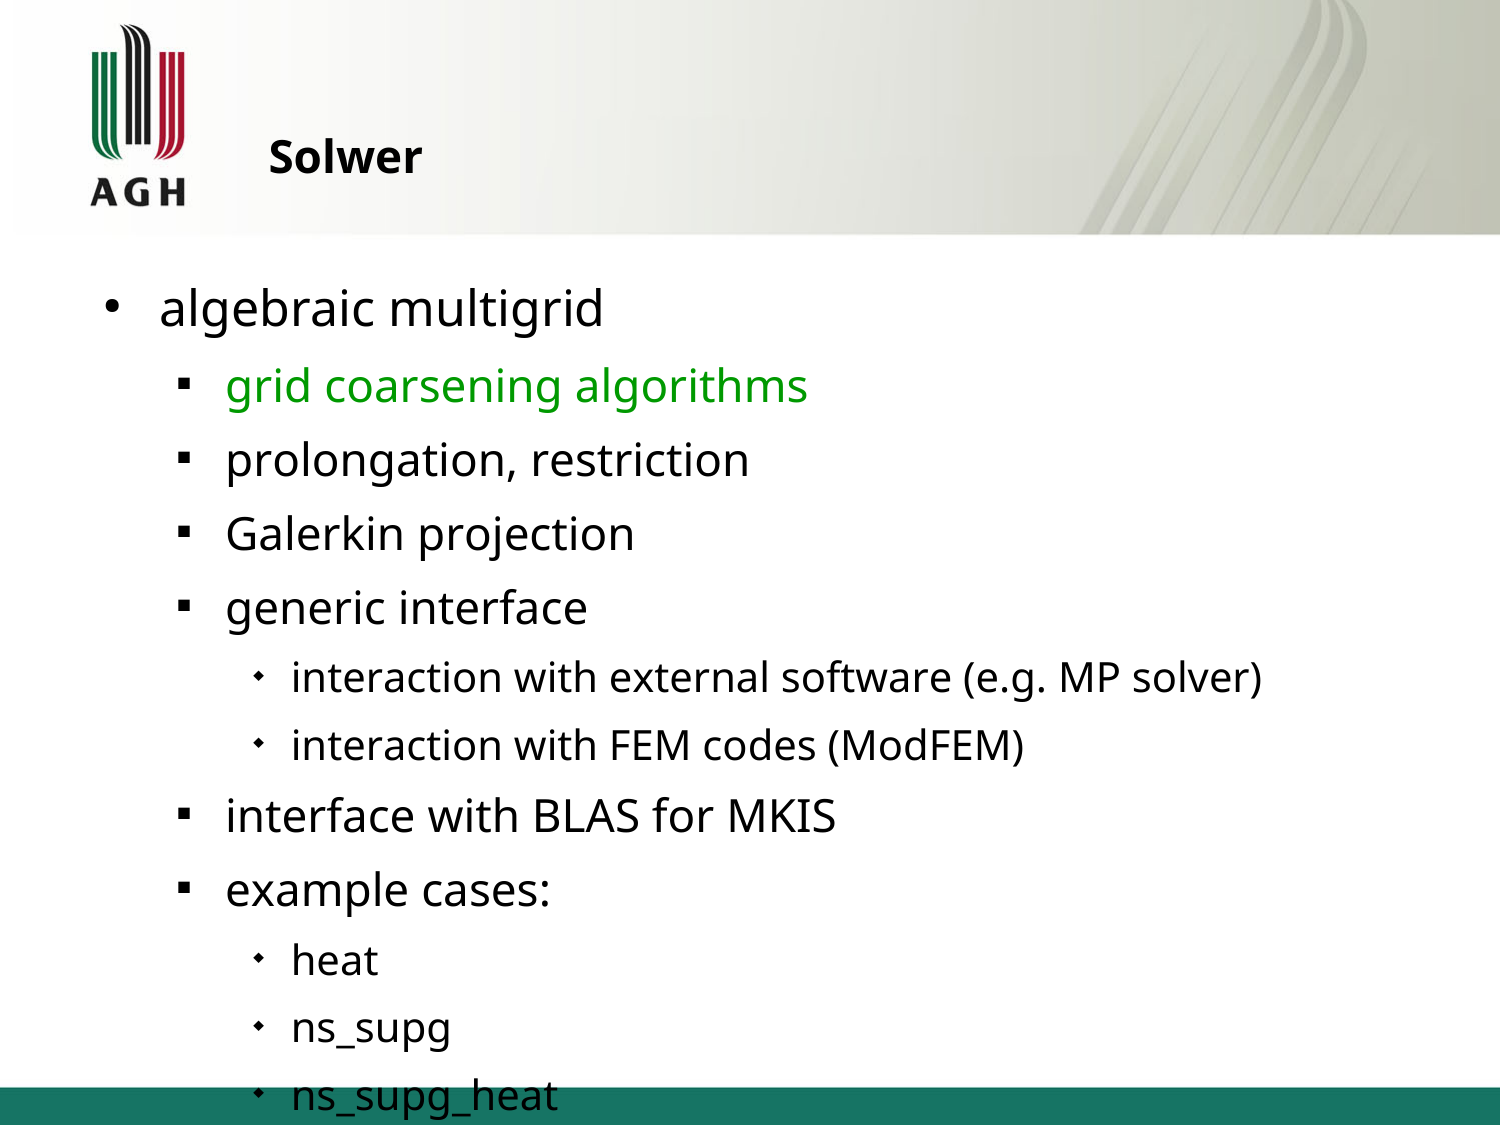

# Solwer
algebraic multigrid
grid coarsening algorithms
prolongation, restriction
Galerkin projection
generic interface
interaction with external software (e.g. MP solver)
interaction with FEM codes (ModFEM)
interface with BLAS for MKIS
example cases:
heat
ns_supg
ns_supg_heat